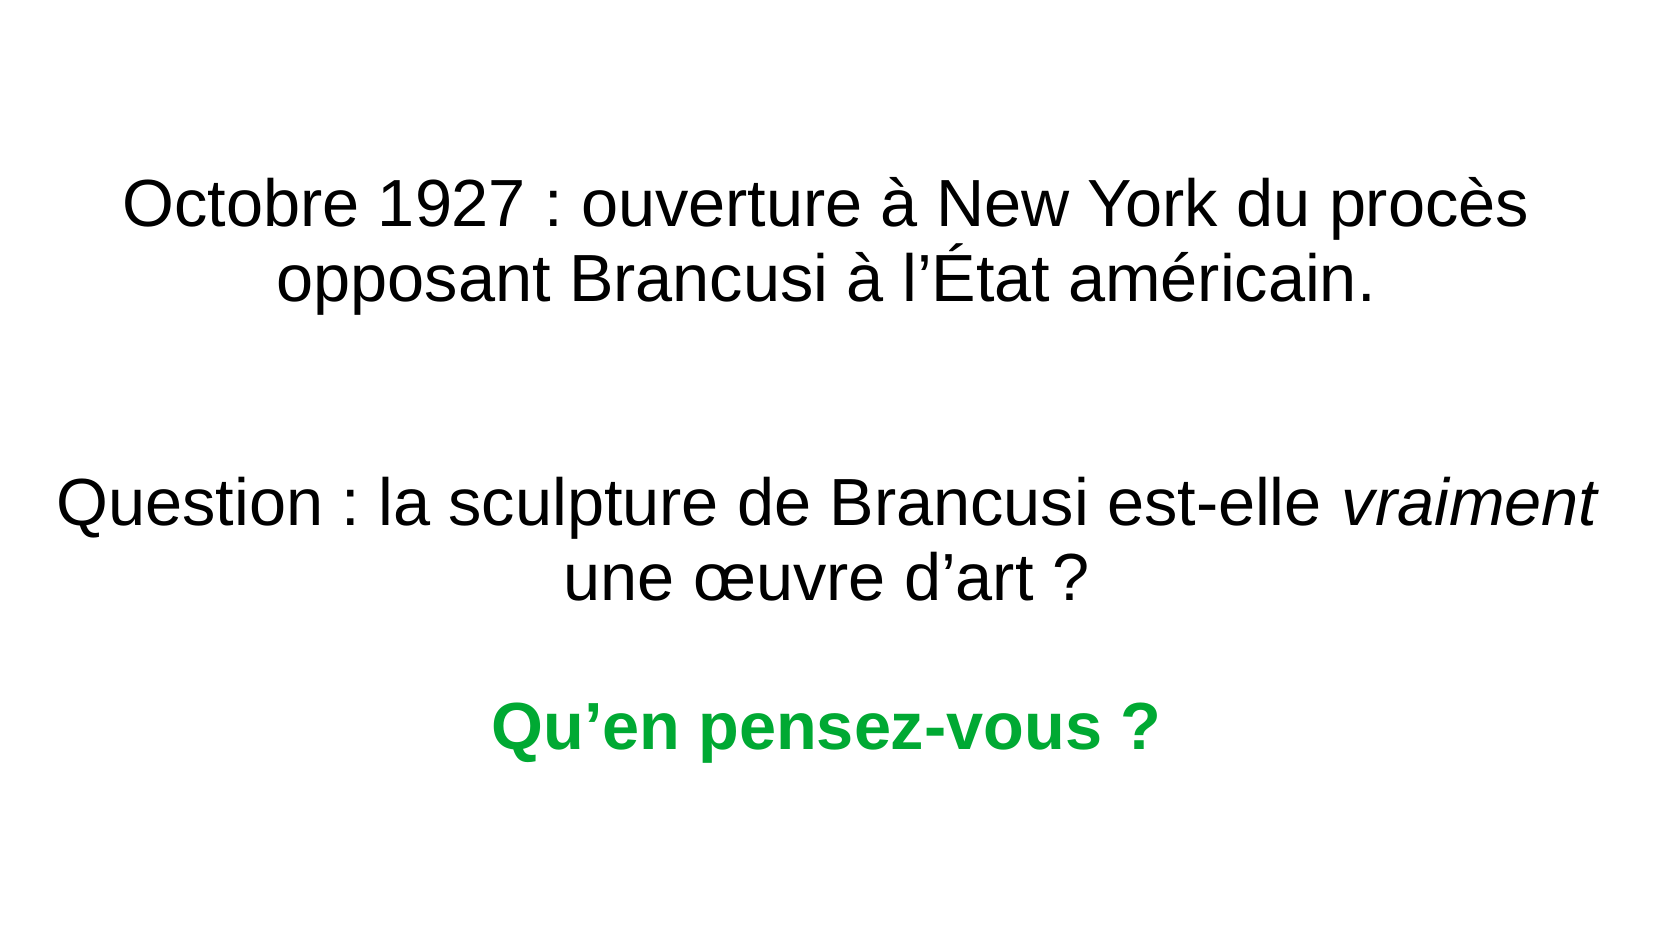

Octobre 1927 : ouverture à New York du procès opposant Brancusi à l’État américain.
Question : la sculpture de Brancusi est-elle vraiment une œuvre d’art ?
Qu’en pensez-vous ?